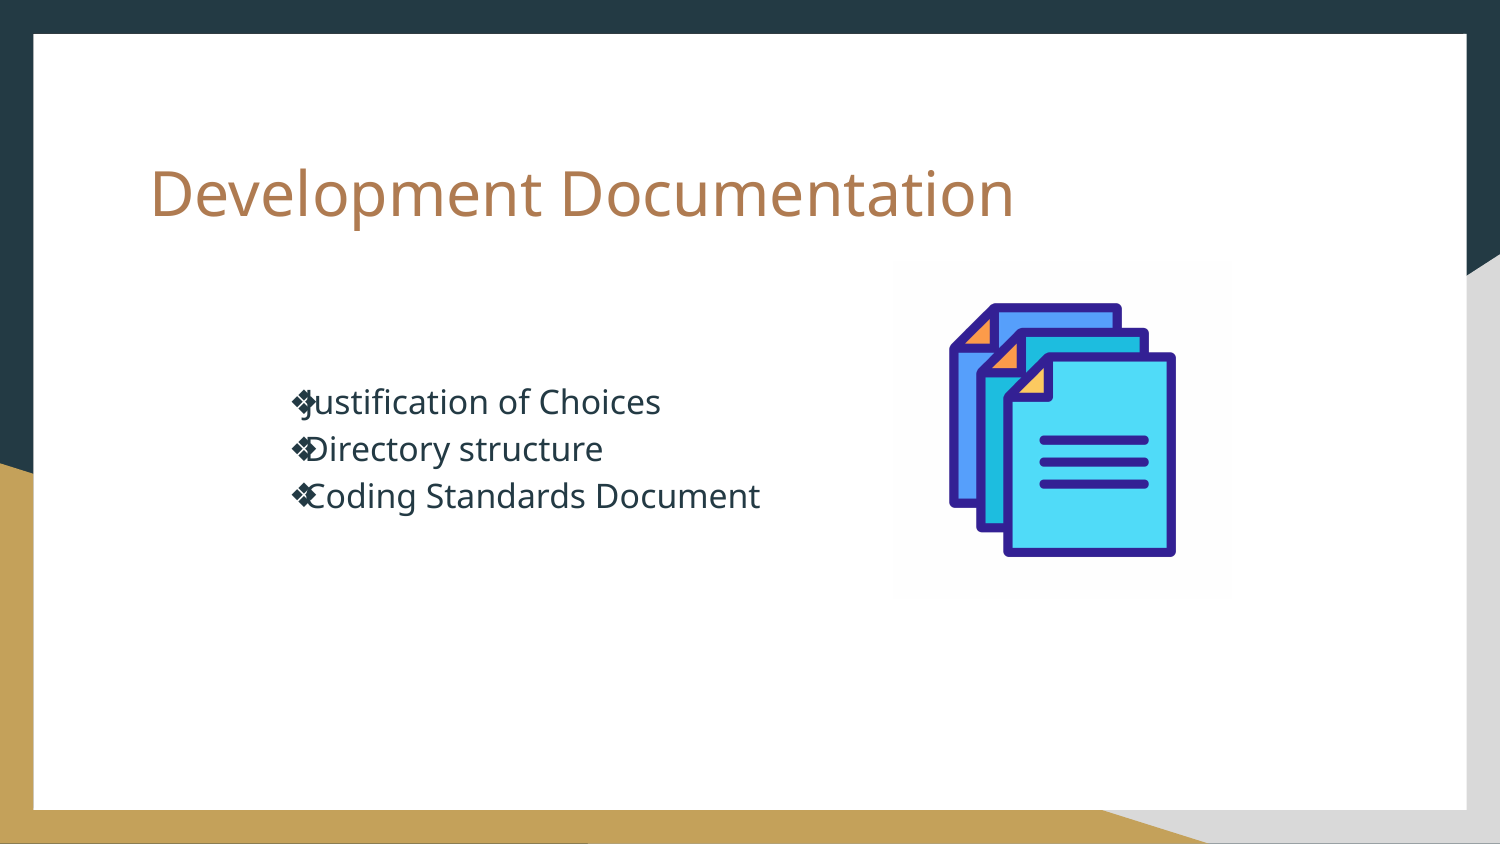

# Development Documentation
Justification of Choices
Directory structure
Coding Standards Document